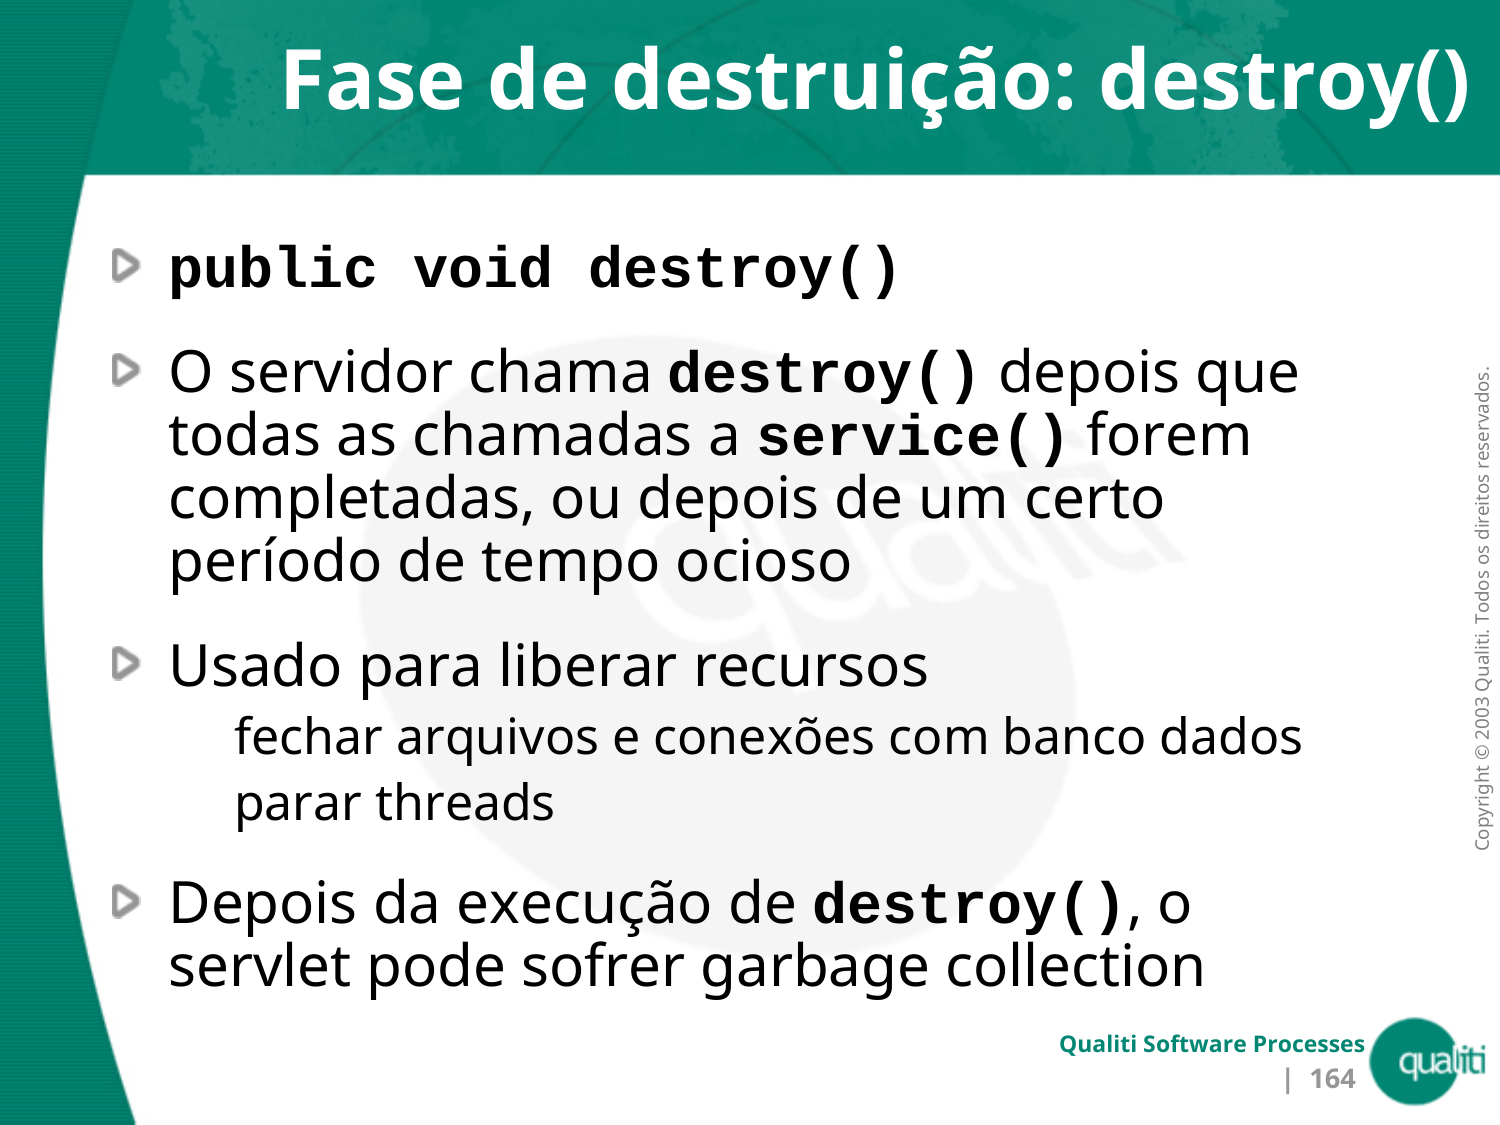

# Fase de destruição: destroy()‏
public void destroy()‏
O servidor chama destroy() depois que todas as chamadas a service() forem completadas, ou depois de um certo período de tempo ocioso
Usado para liberar recursos
fechar arquivos e conexões com banco dados
parar threads
Depois da execução de destroy(), o servlet pode sofrer garbage collection